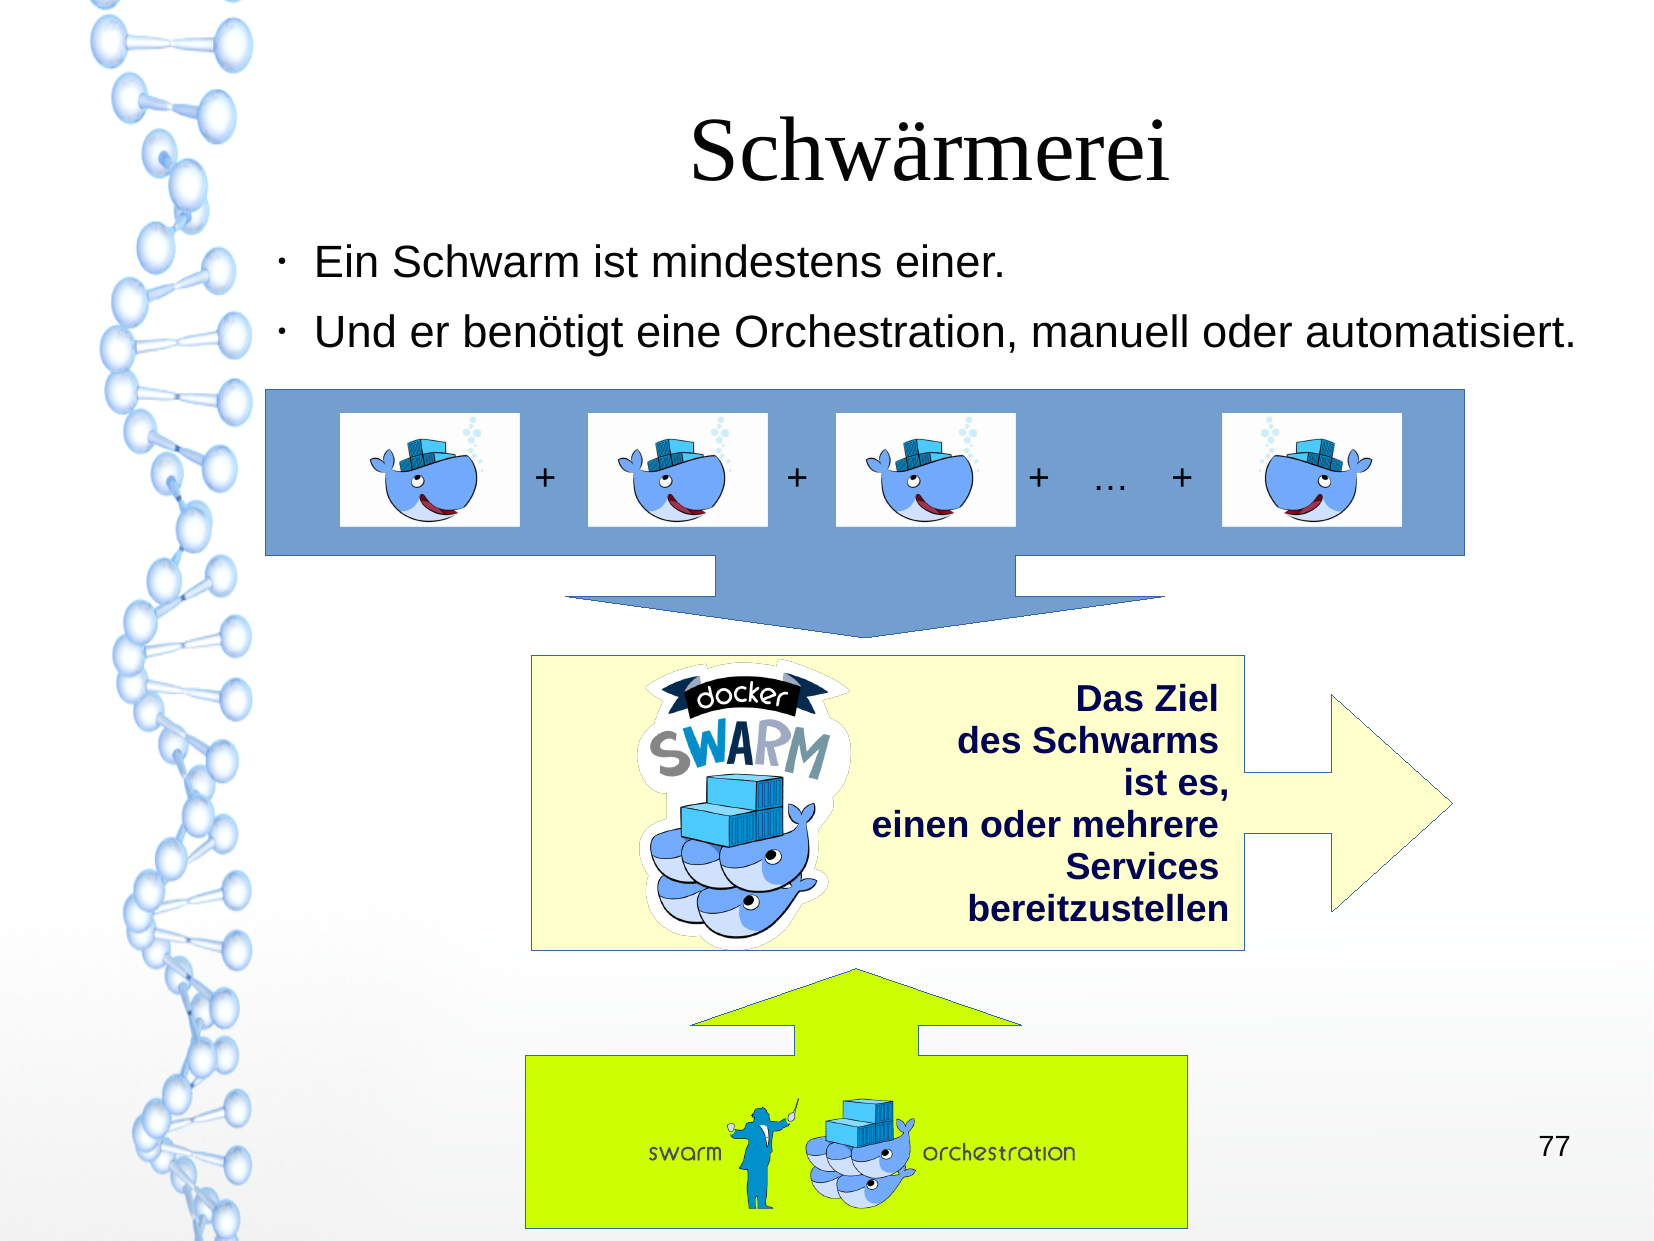

# Schwärmerei
Ein Schwarm ist mindestens einer.
Und er benötigt eine Orchestration, manuell oder automatisiert.
+ + + … +
Das Ziel
des Schwarms
ist es,
einen oder mehrere
Services
bereitzustellen
77